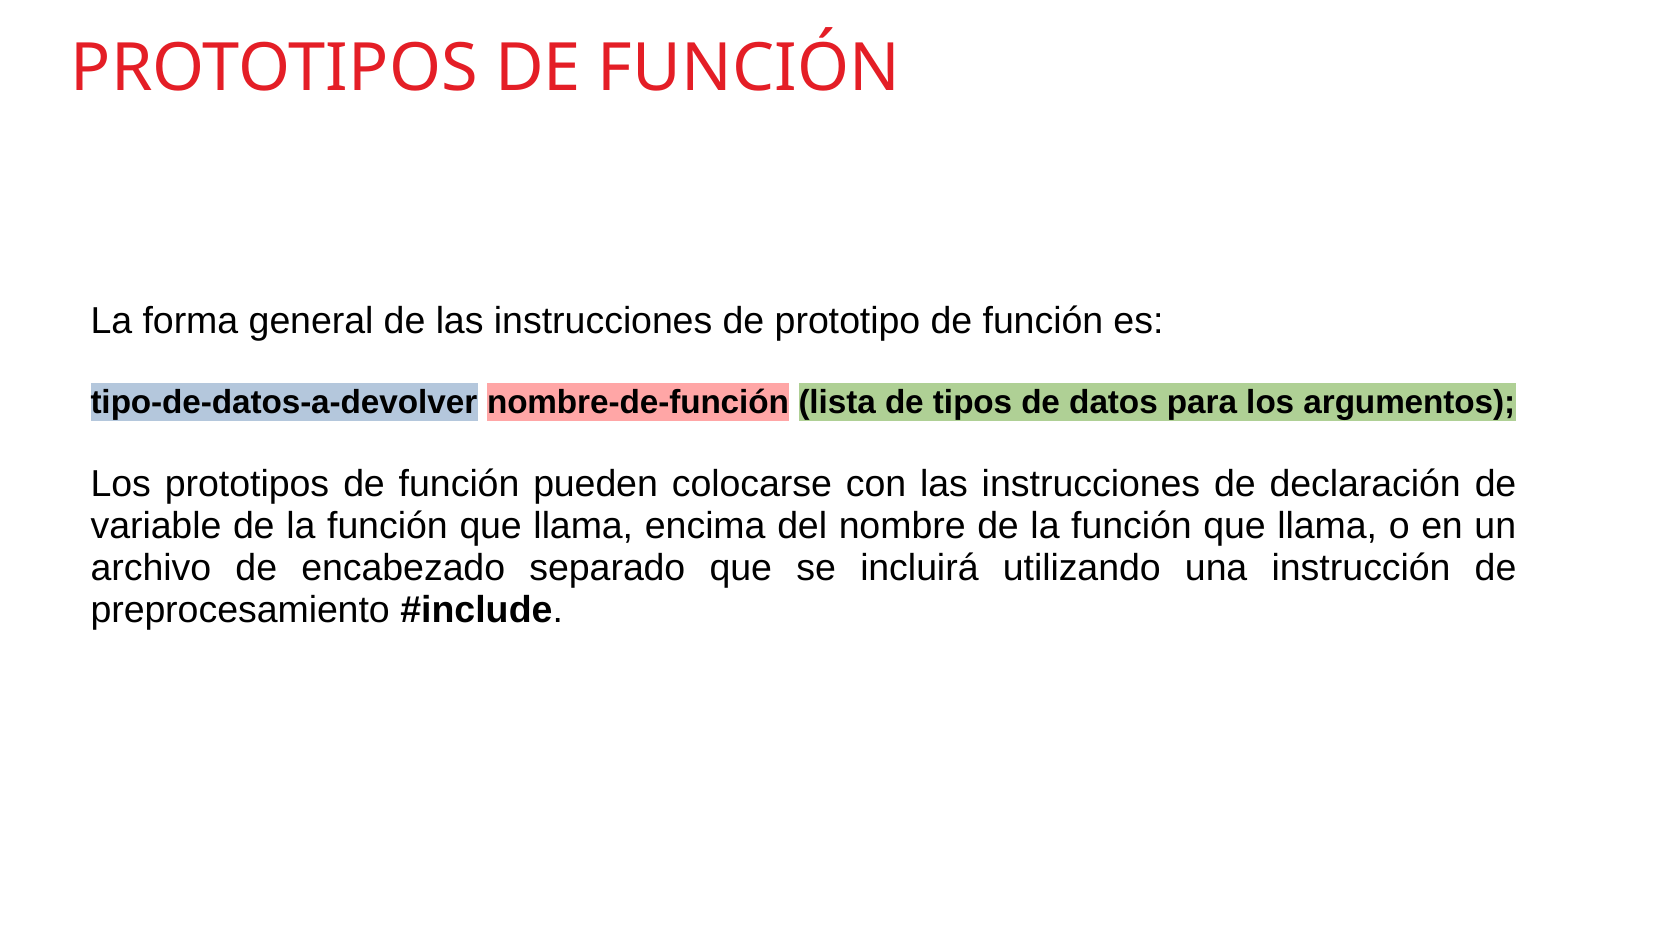

# PROTOTIPOS DE FUNCIÓN
La forma general de las instrucciones de prototipo de función es:
tipo-de-datos-a-devolver nombre-de-función (lista de tipos de datos para los argumentos);
Los prototipos de función pueden colocarse con las instrucciones de declaración de variable de la función que llama, encima del nombre de la función que llama, o en un archivo de encabezado separado que se incluirá utilizando una instrucción de preprocesamiento #include.